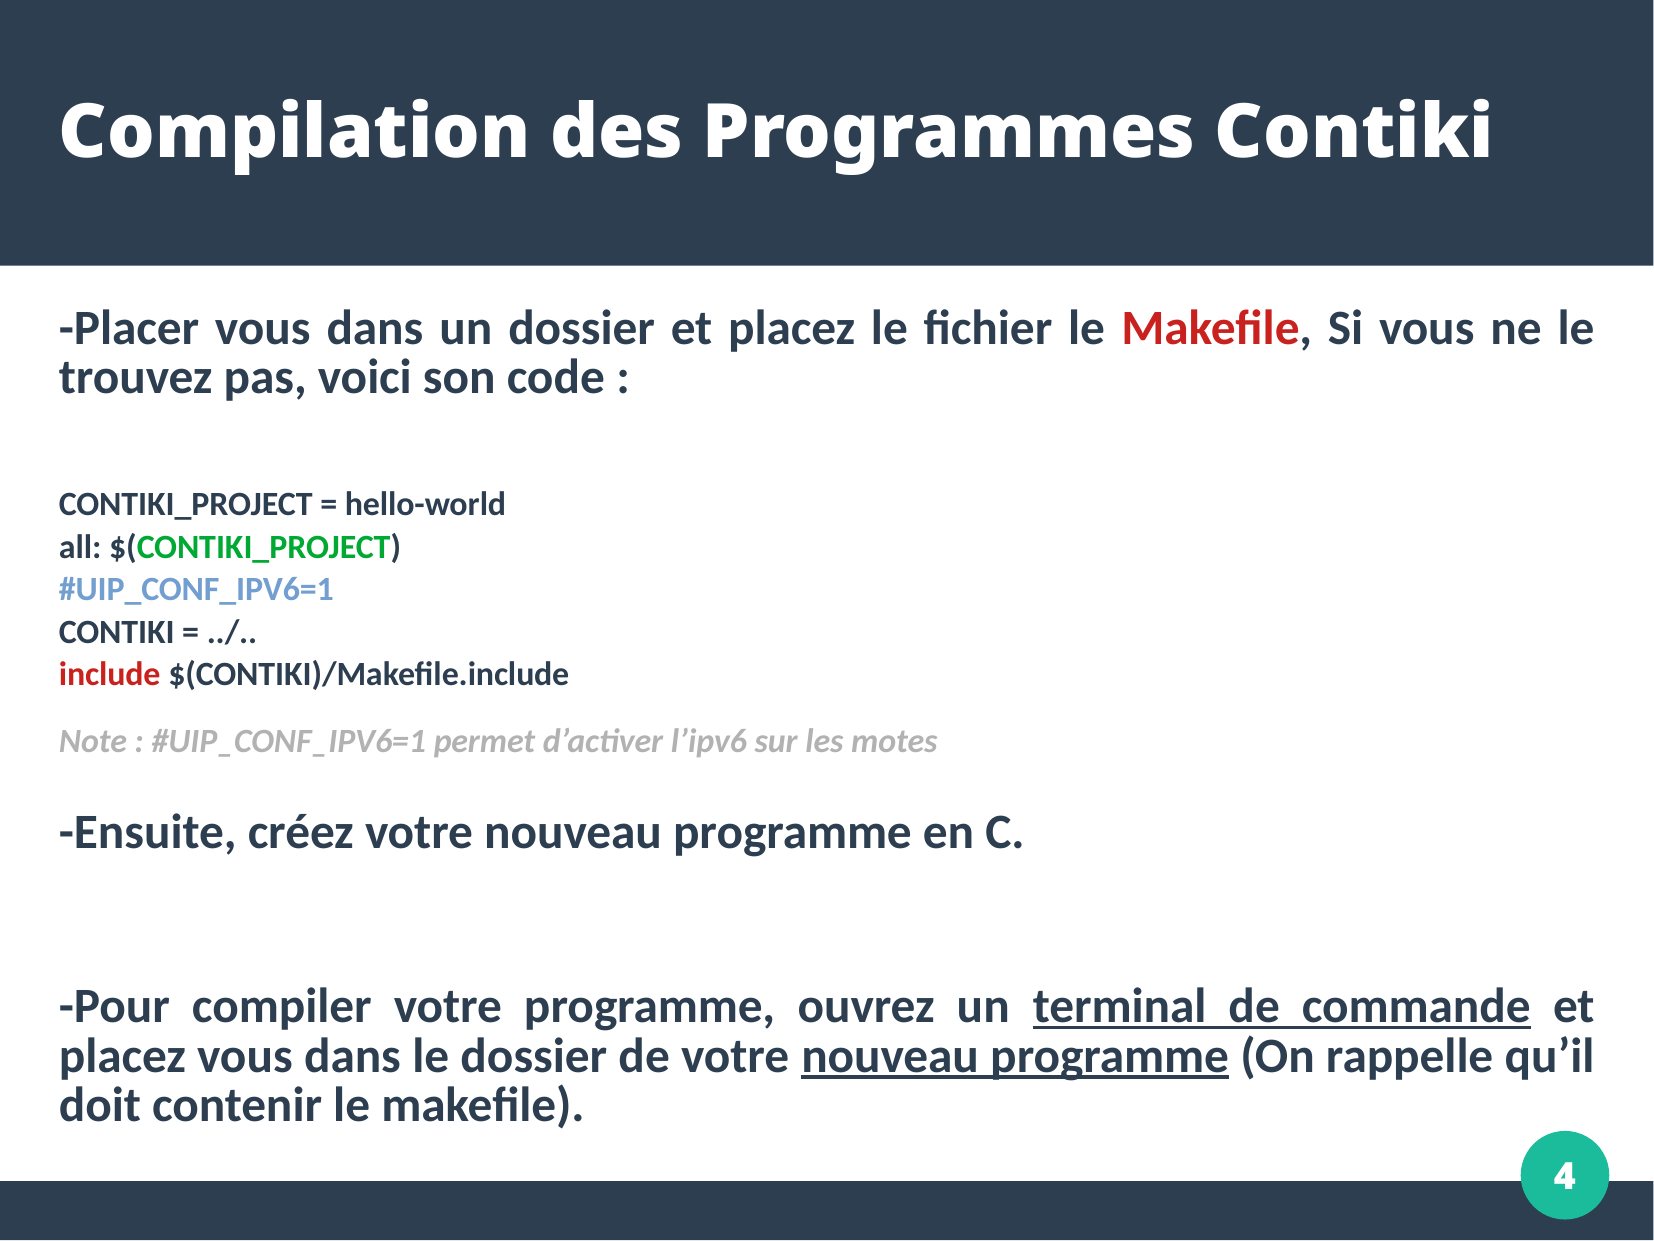

# Compilation des Programmes Contiki
-Placer vous dans un dossier et placez le fichier le Makefile, Si vous ne le trouvez pas, voici son code :
CONTIKI_PROJECT = hello-world
all: $(CONTIKI_PROJECT)
#UIP_CONF_IPV6=1
CONTIKI = ../..
include $(CONTIKI)/Makefile.include
Note : #UIP_CONF_IPV6=1 permet d’activer l’ipv6 sur les motes
-Ensuite, créez votre nouveau programme en C.
-Pour compiler votre programme, ouvrez un terminal de commande et placez vous dans le dossier de votre nouveau programme (On rappelle qu’il doit contenir le makefile).
4